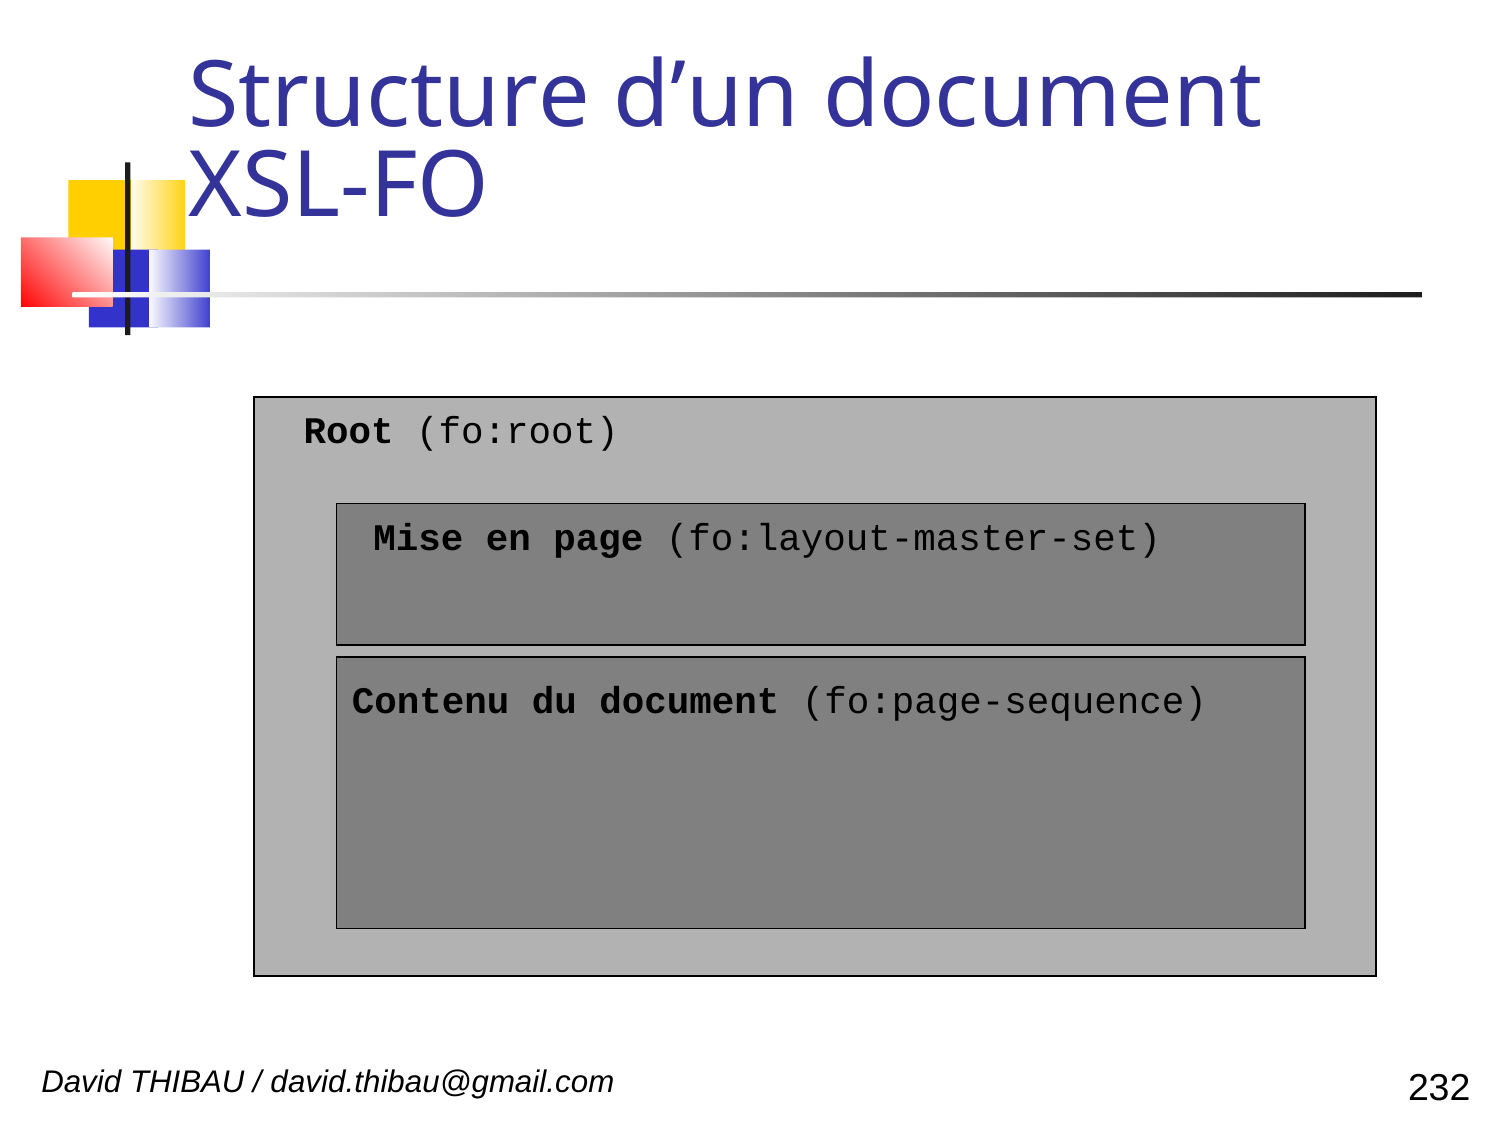

# Structure d’un document XSL-FO
Root (fo:root)
Mise en page (fo:layout-master-set)
Contenu du document (fo:page-sequence)